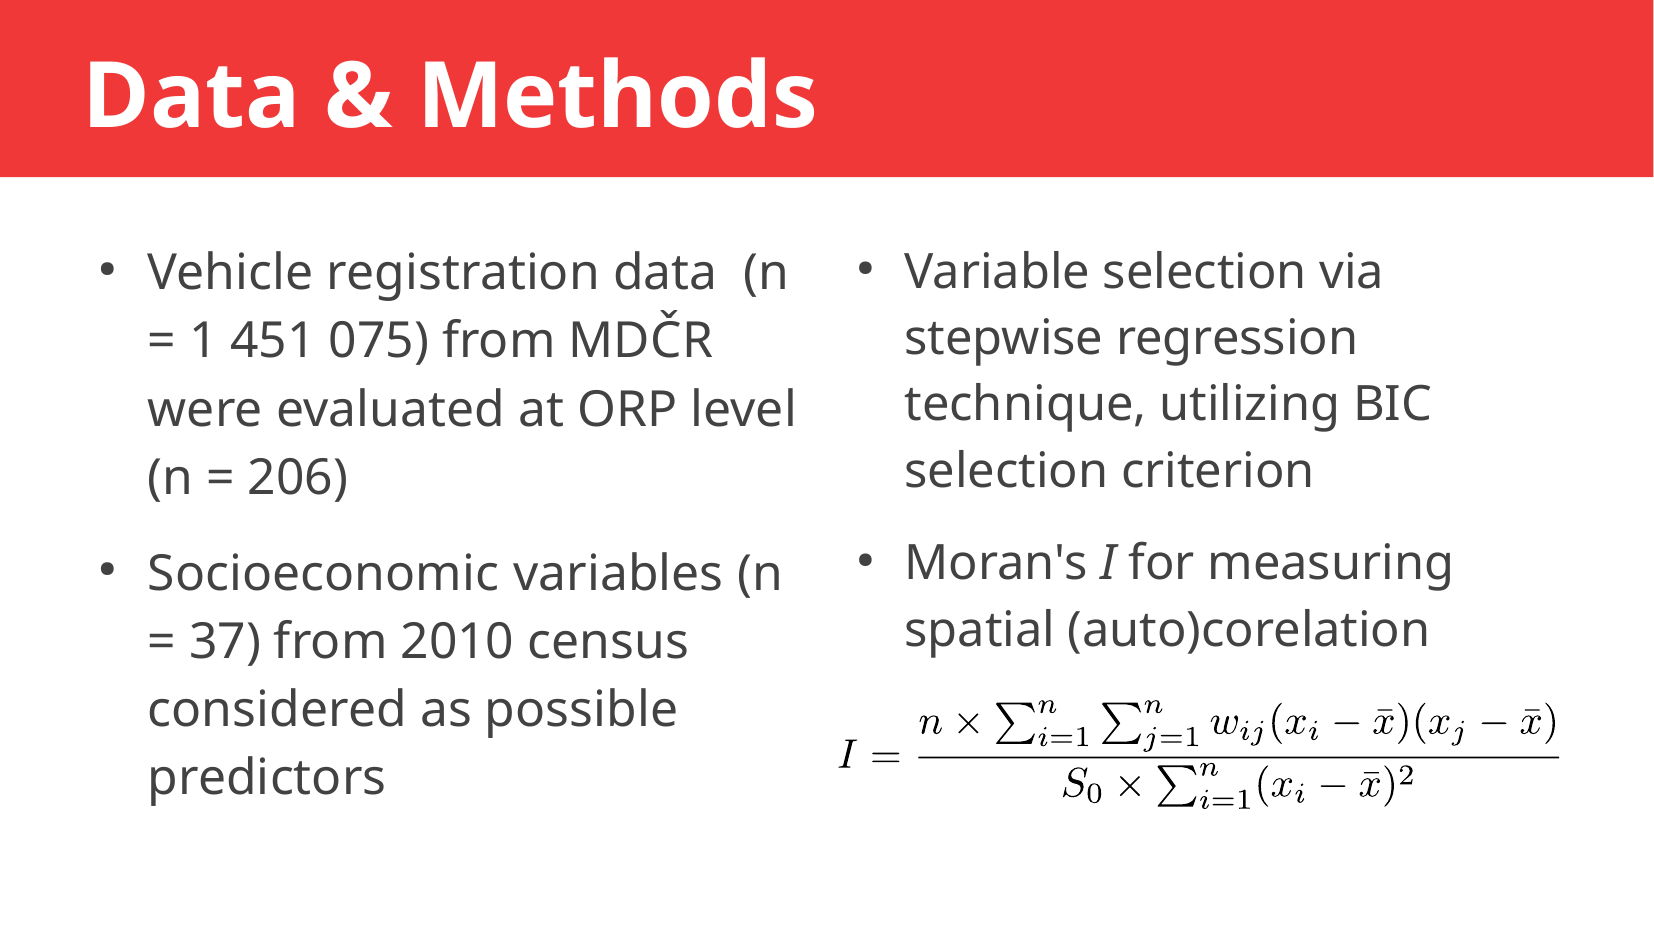

# Data & Methods
Vehicle registration data (n = 1 451 075) from MDČR were evaluated at ORP level (n = 206)
Socioeconomic variables (n = 37) from 2010 census considered as possible predictors
Variable selection via stepwise regression technique, utilizing BIC selection criterion
Moran's I for measuring spatial (auto)corelation